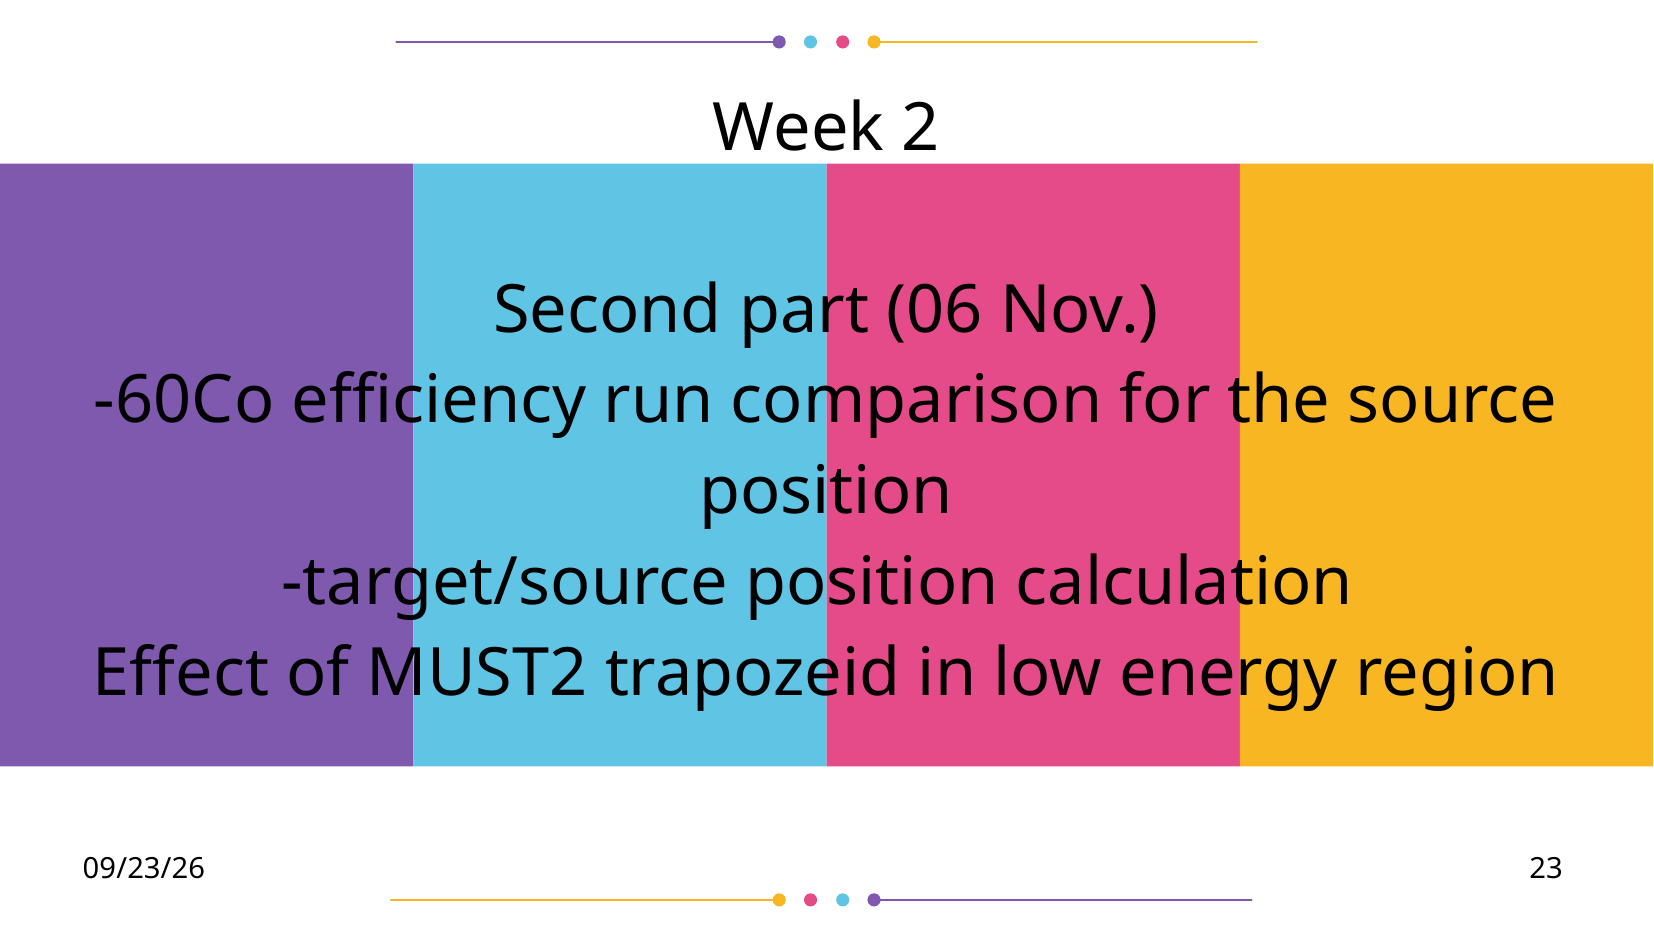

# Week 2
Second part (06 Nov.)
-60Co efficiency run comparison for the source position
-target/source position calculation
Effect of MUST2 trapozeid in low energy region
23